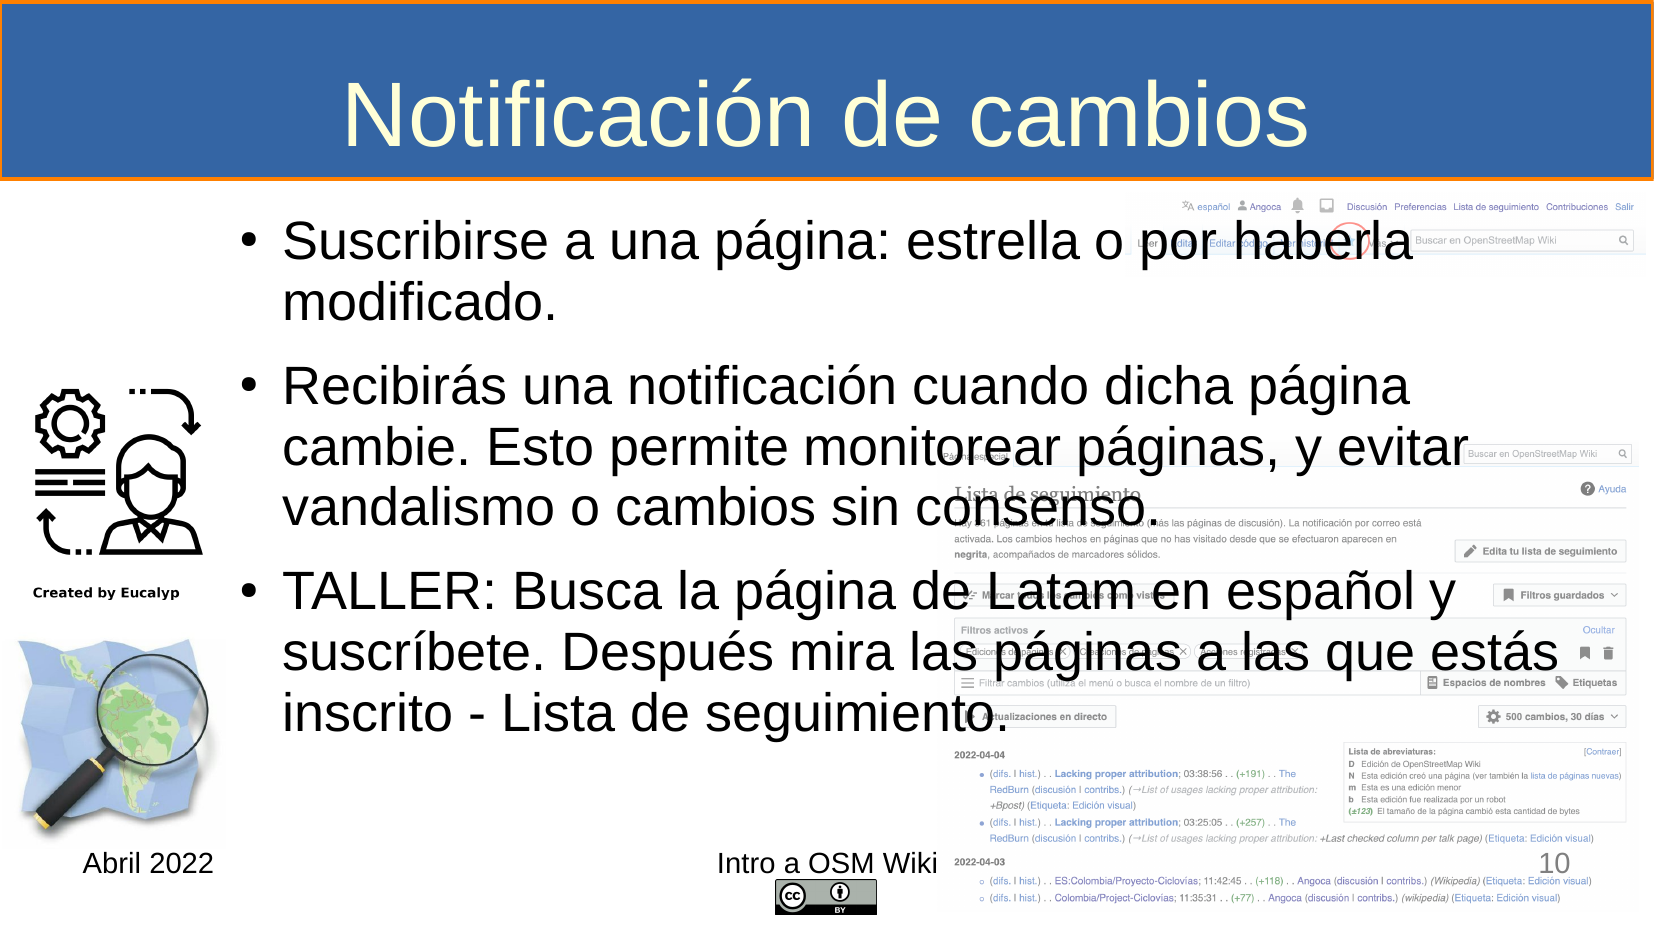

# Notificación de cambios
Suscribirse a una página: estrella o por haberla modificado.
Recibirás una notificación cuando dicha página cambie. Esto permite monitorear páginas, y evitar vandalismo o cambios sin consenso.
TALLER: Busca la página de Latam en español y suscríbete. Después mira las páginas a las que estás inscrito - Lista de seguimiento.
Abril 2022
Intro a OSM Wiki
10